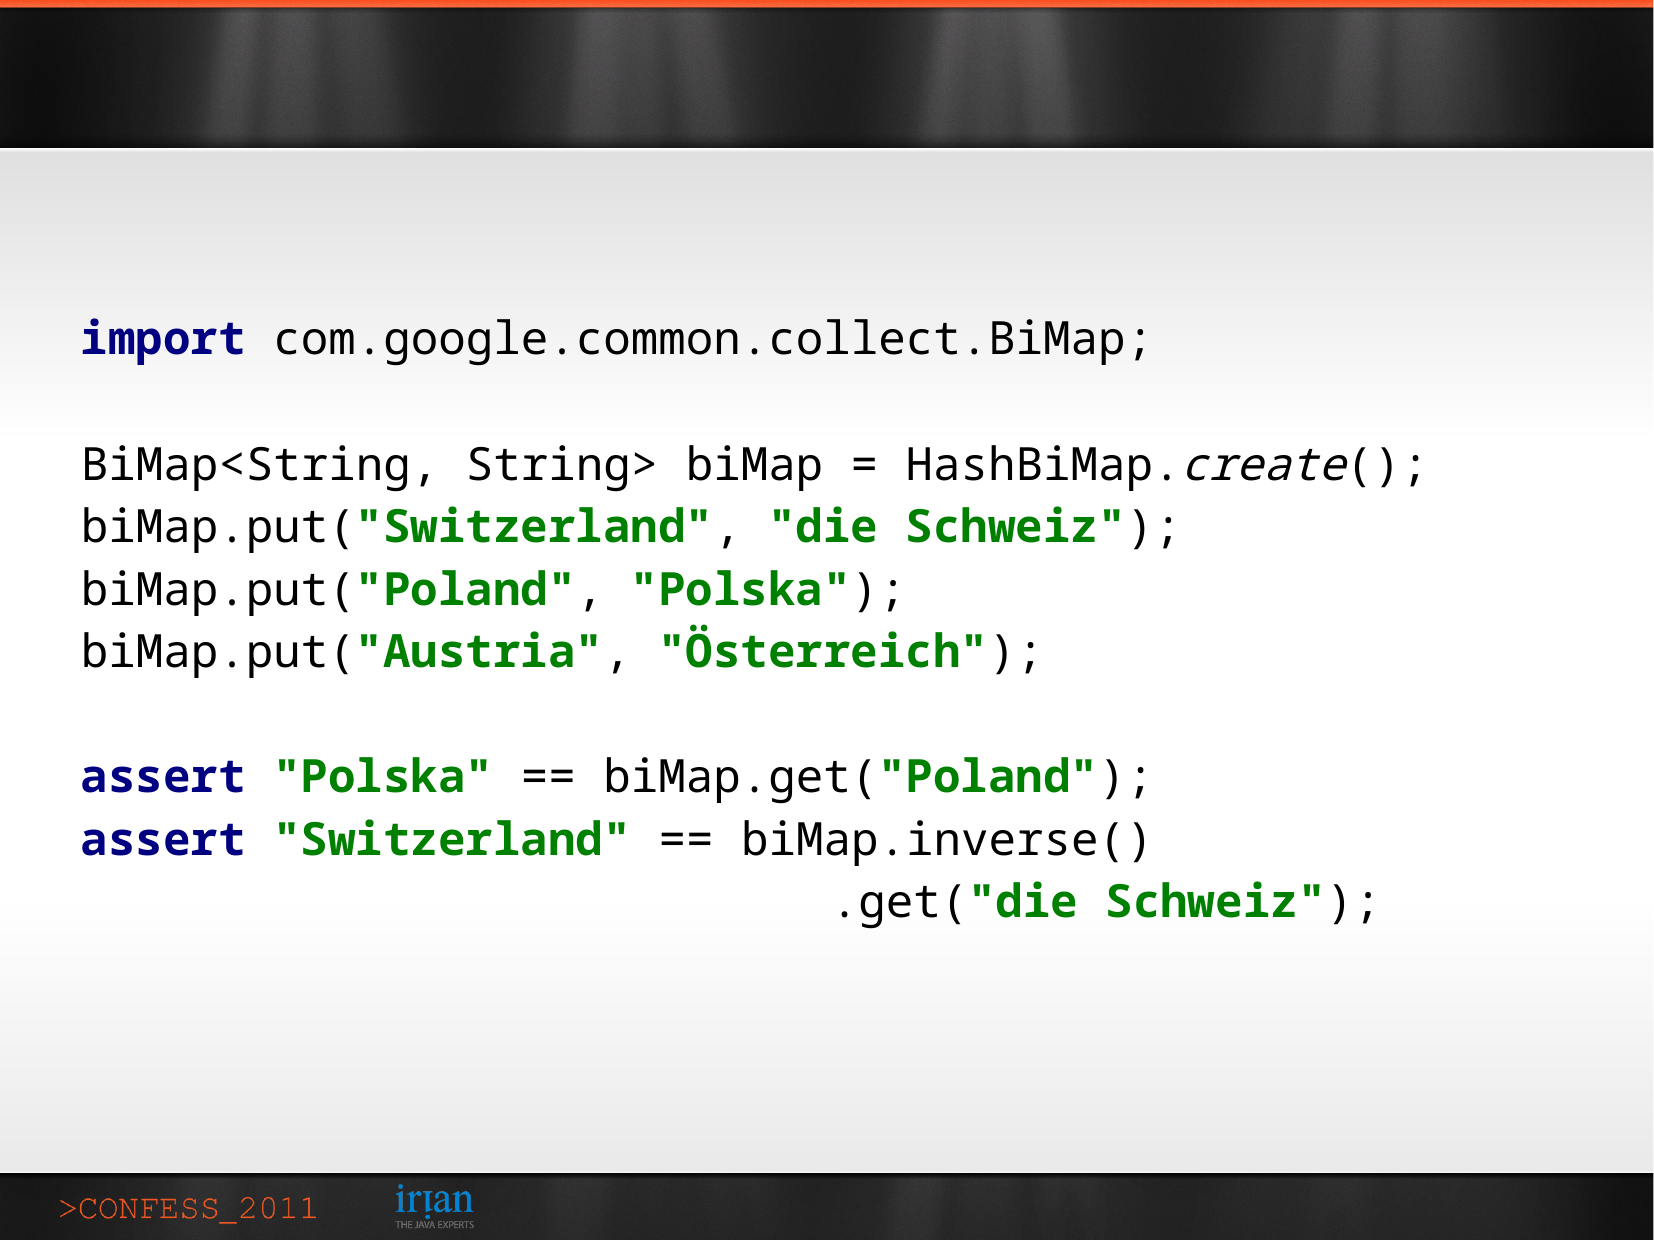

#
import com.google.common.collect.BiMap;
BiMap<String, String> biMap = HashBiMap.create();
biMap.put("Switzerland", "die Schweiz");
biMap.put("Poland", "Polska");
biMap.put("Austria", "Österreich");
assert "Polska" == biMap.get("Poland");
assert "Switzerland" == biMap.inverse()
										.get("die Schweiz");